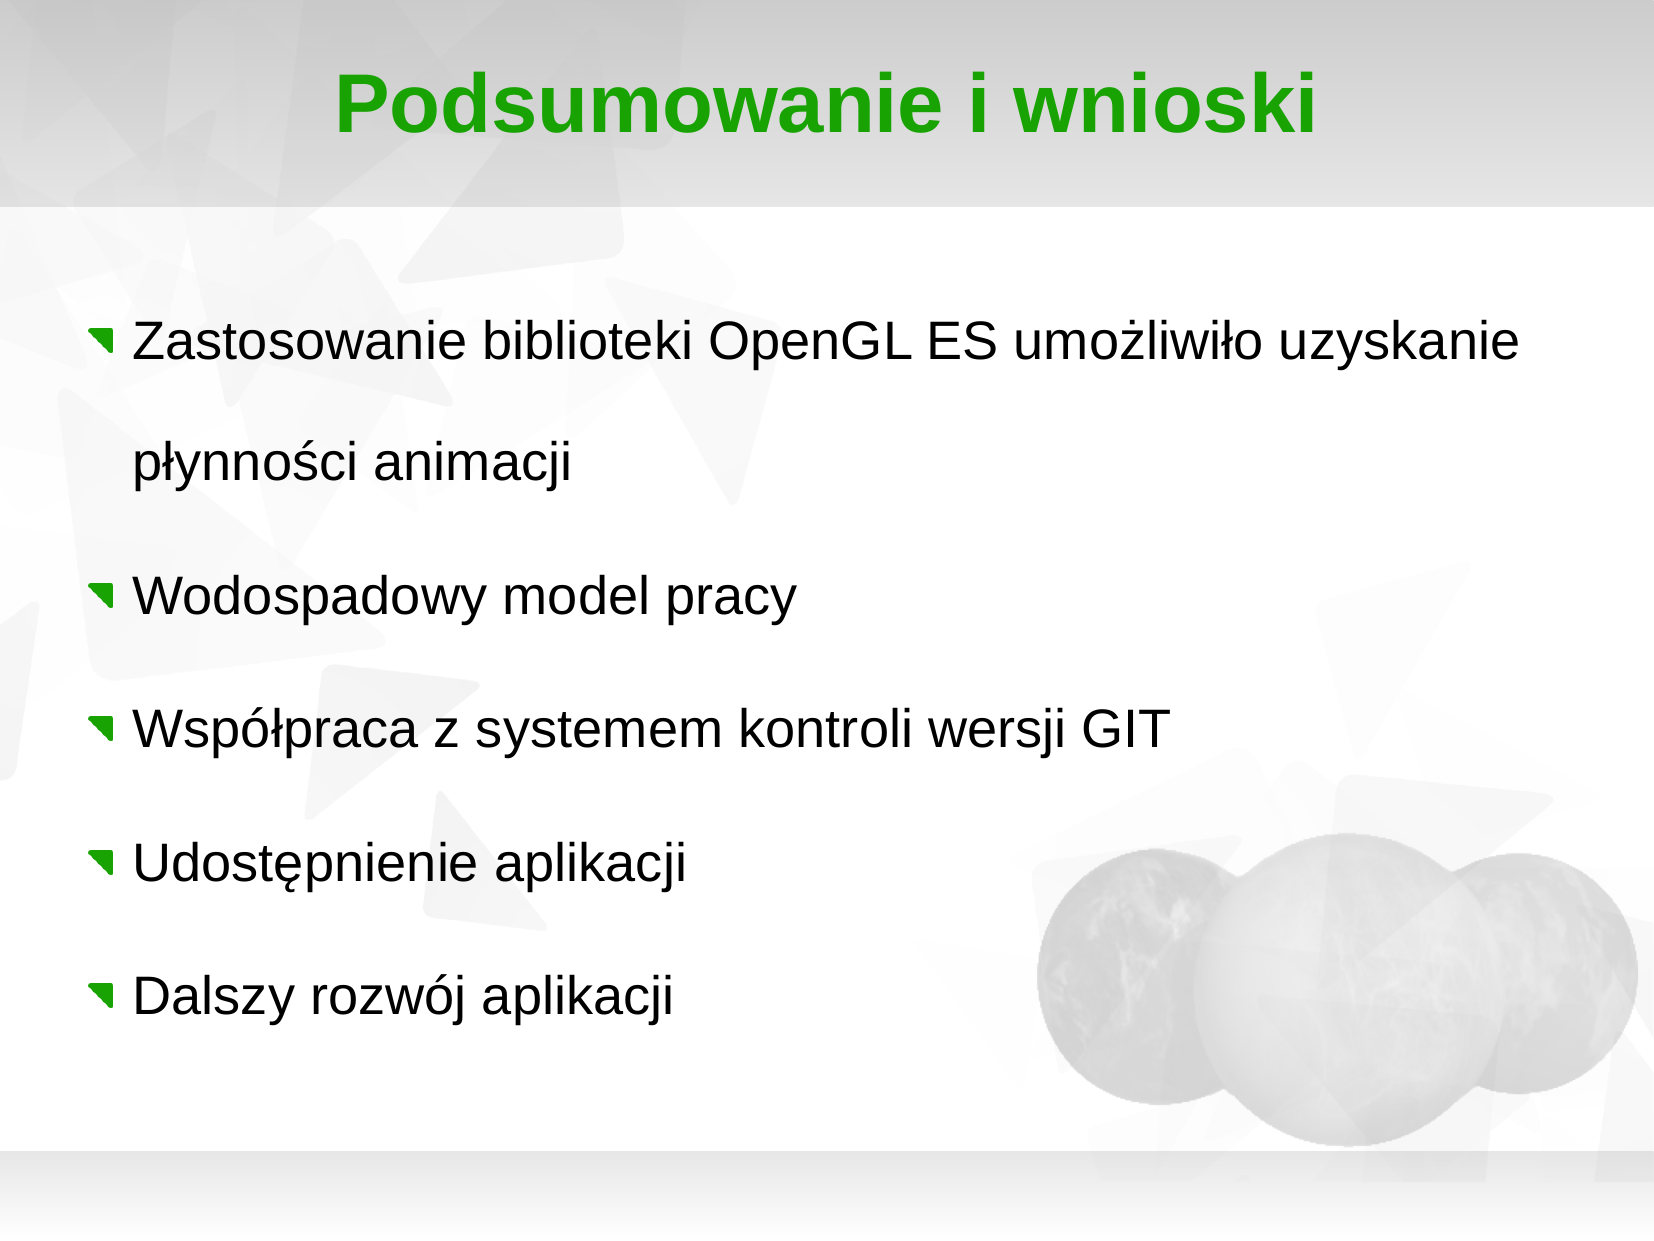

# Podsumowanie i wnioski
Zastosowanie biblioteki OpenGL ES umożliwiło uzyskanie płynności animacji
Wodospadowy model pracy
Współpraca z systemem kontroli wersji GIT
Udostępnienie aplikacji
Dalszy rozwój aplikacji